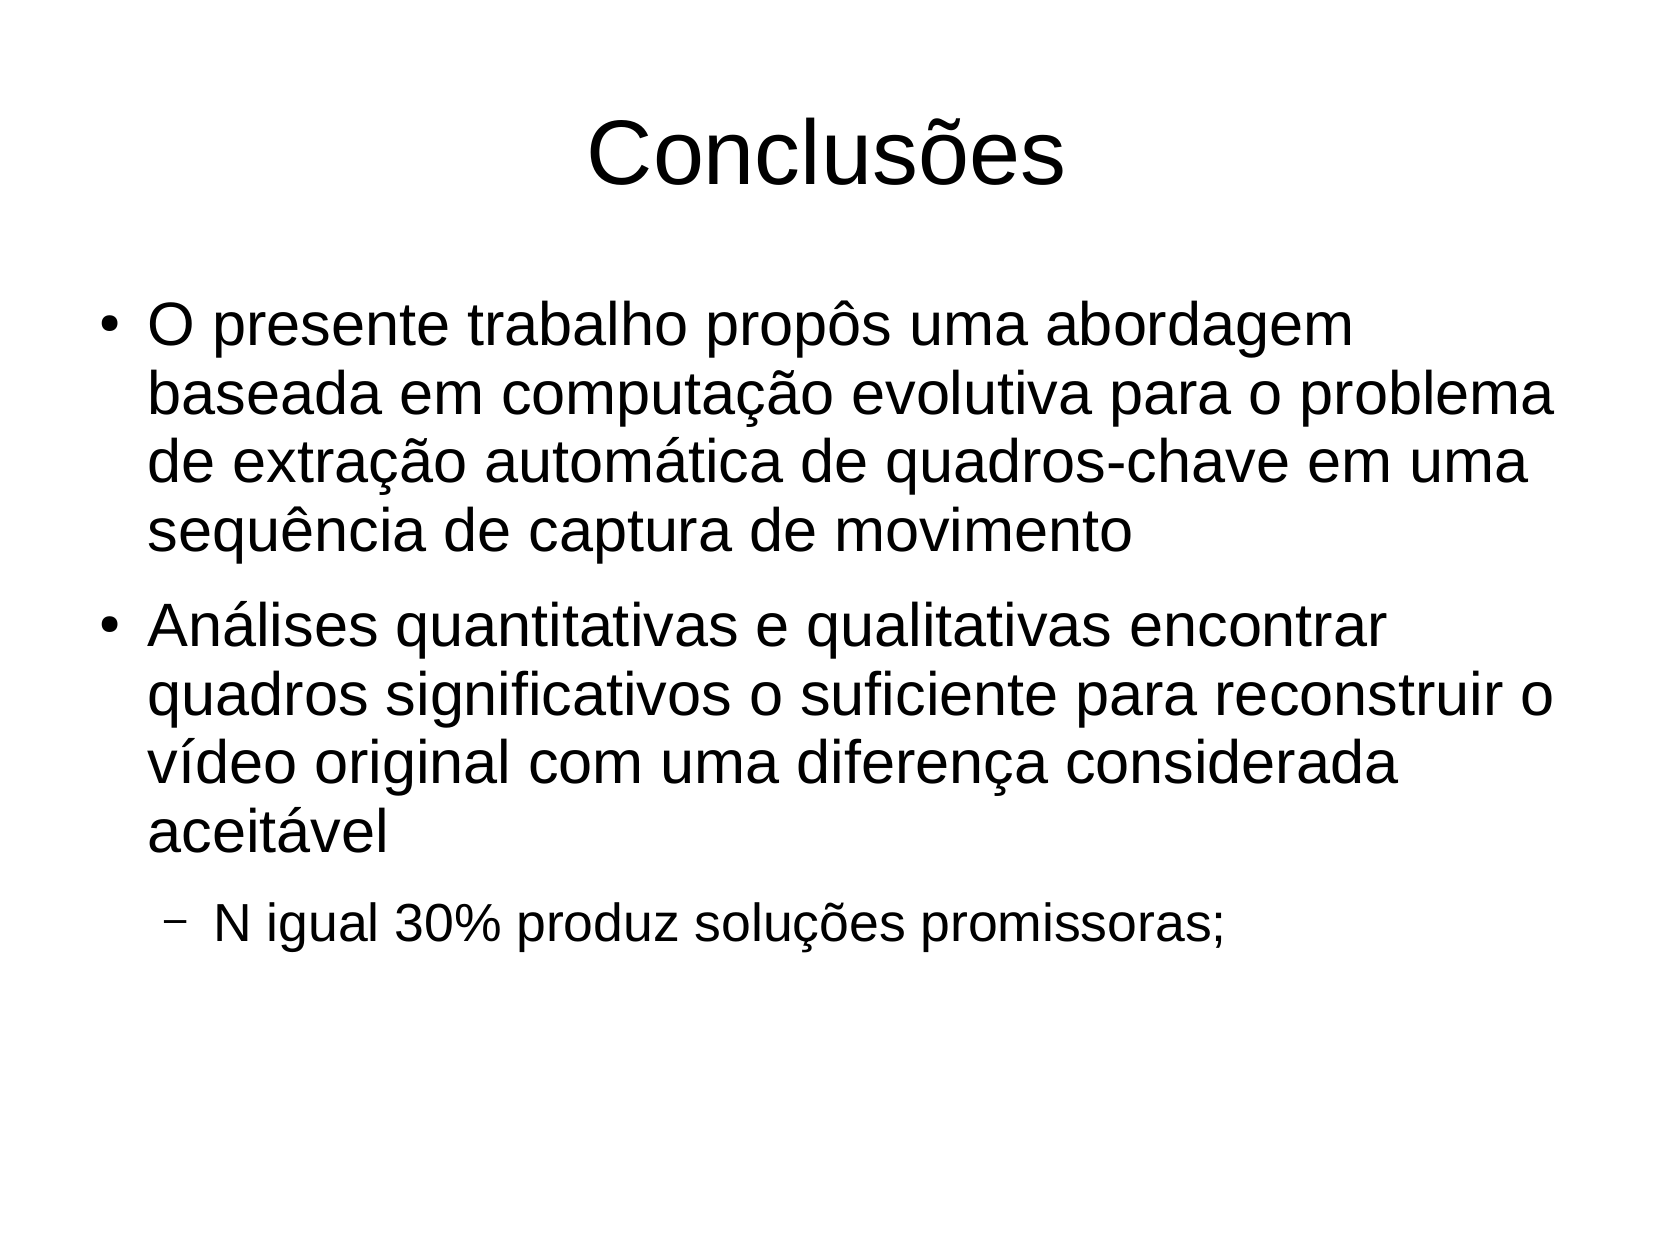

# Conclusões
O presente trabalho propôs uma abordagem baseada em computação evolutiva para o problema de extração automática de quadros-chave em uma sequência de captura de movimento
Análises quantitativas e qualitativas encontrar quadros significativos o suficiente para reconstruir o vídeo original com uma diferença considerada aceitável
N igual 30% produz soluções promissoras;